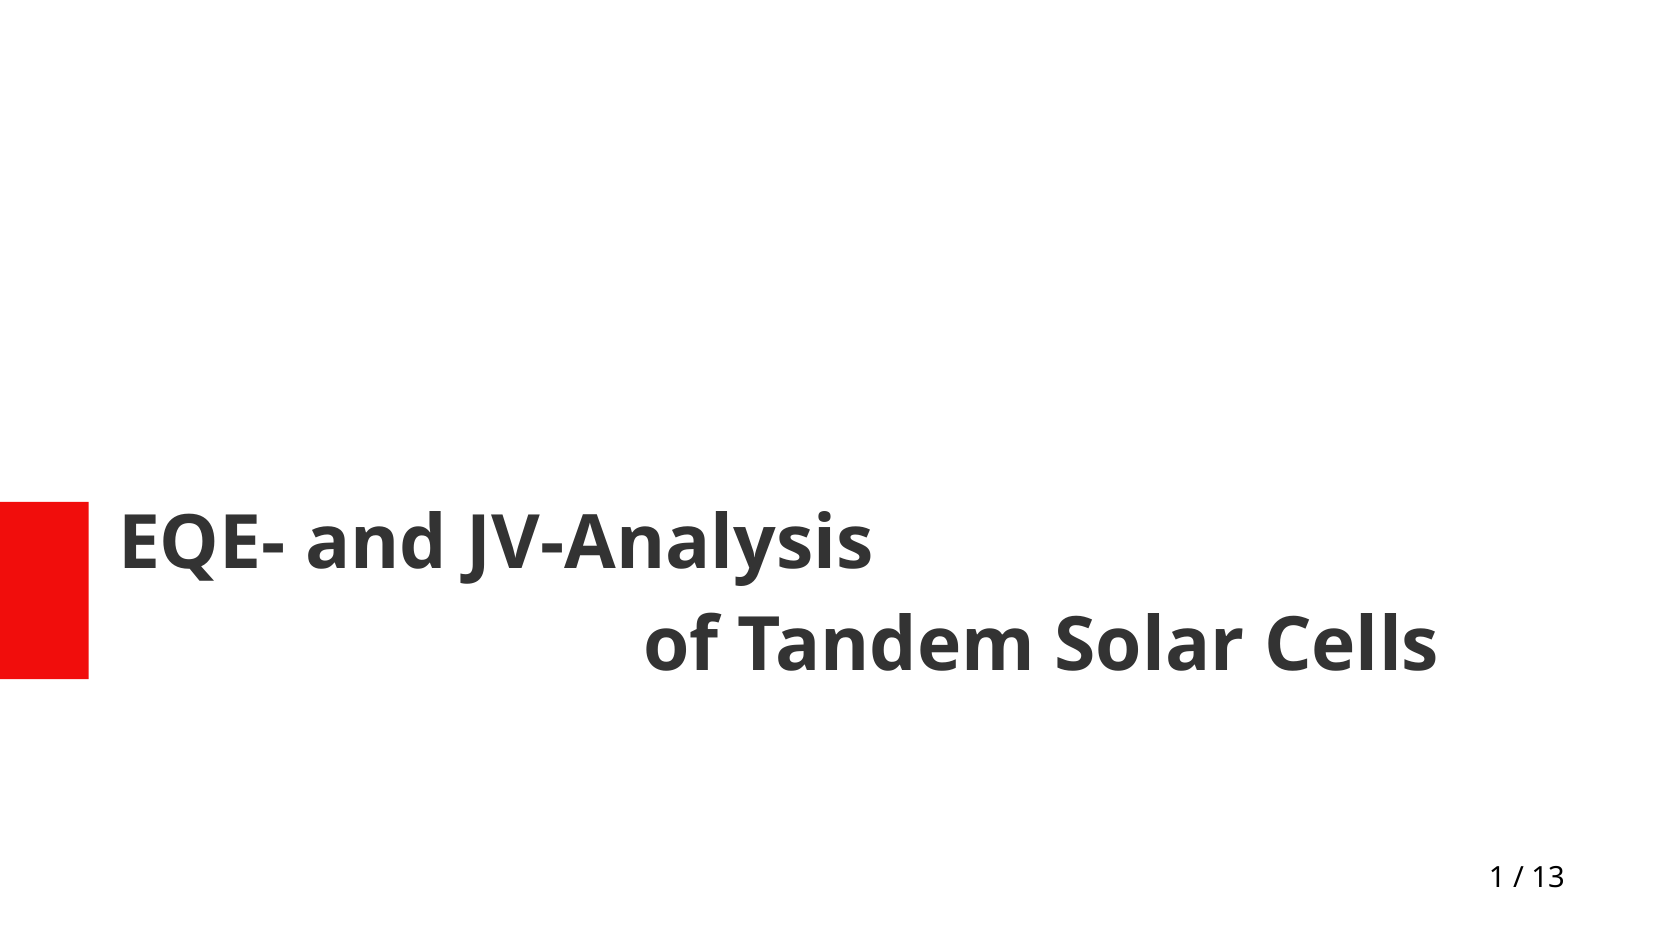

# EQE- and JV-Analysis of Tandem Solar Cells
1